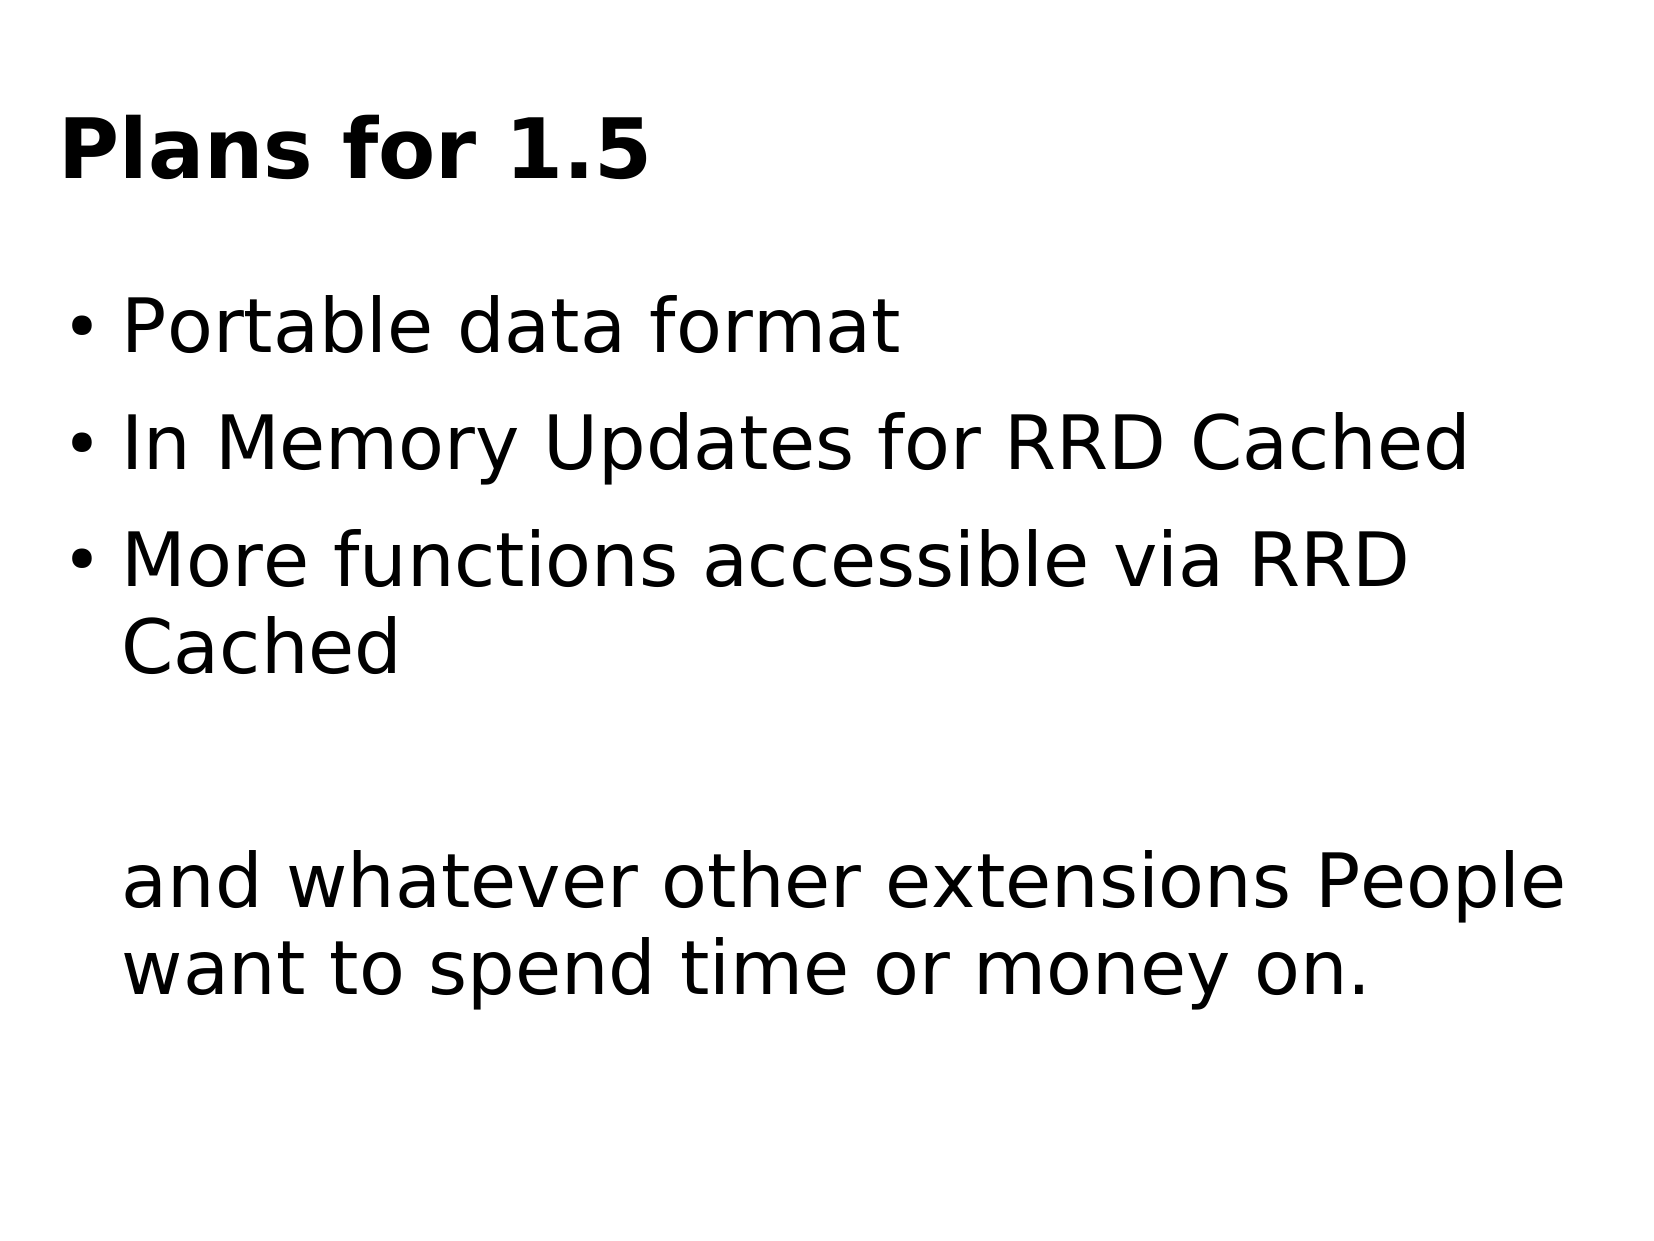

# Plans for 1.5
Portable data format
In Memory Updates for RRD Cached
More functions accessible via RRD Cached
and whatever other extensions People want to spend time or money on.